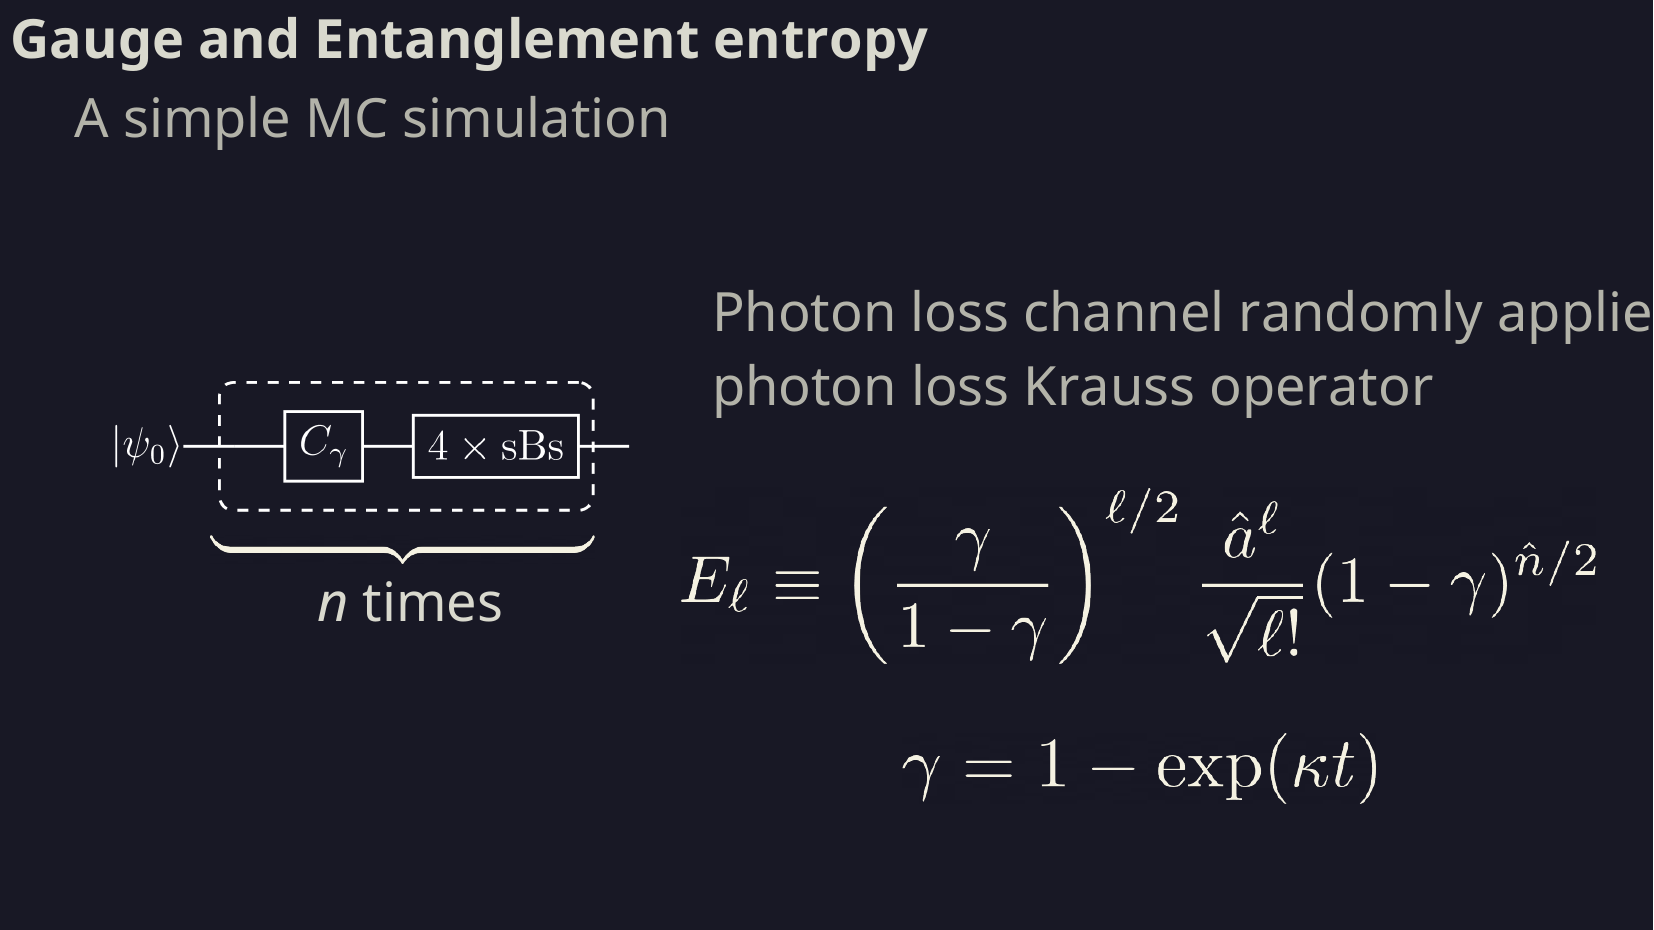

Gauge and Entanglement entropy
A simple MC simulation
Photon loss channel randomly applies
photon loss Krauss operator
n times